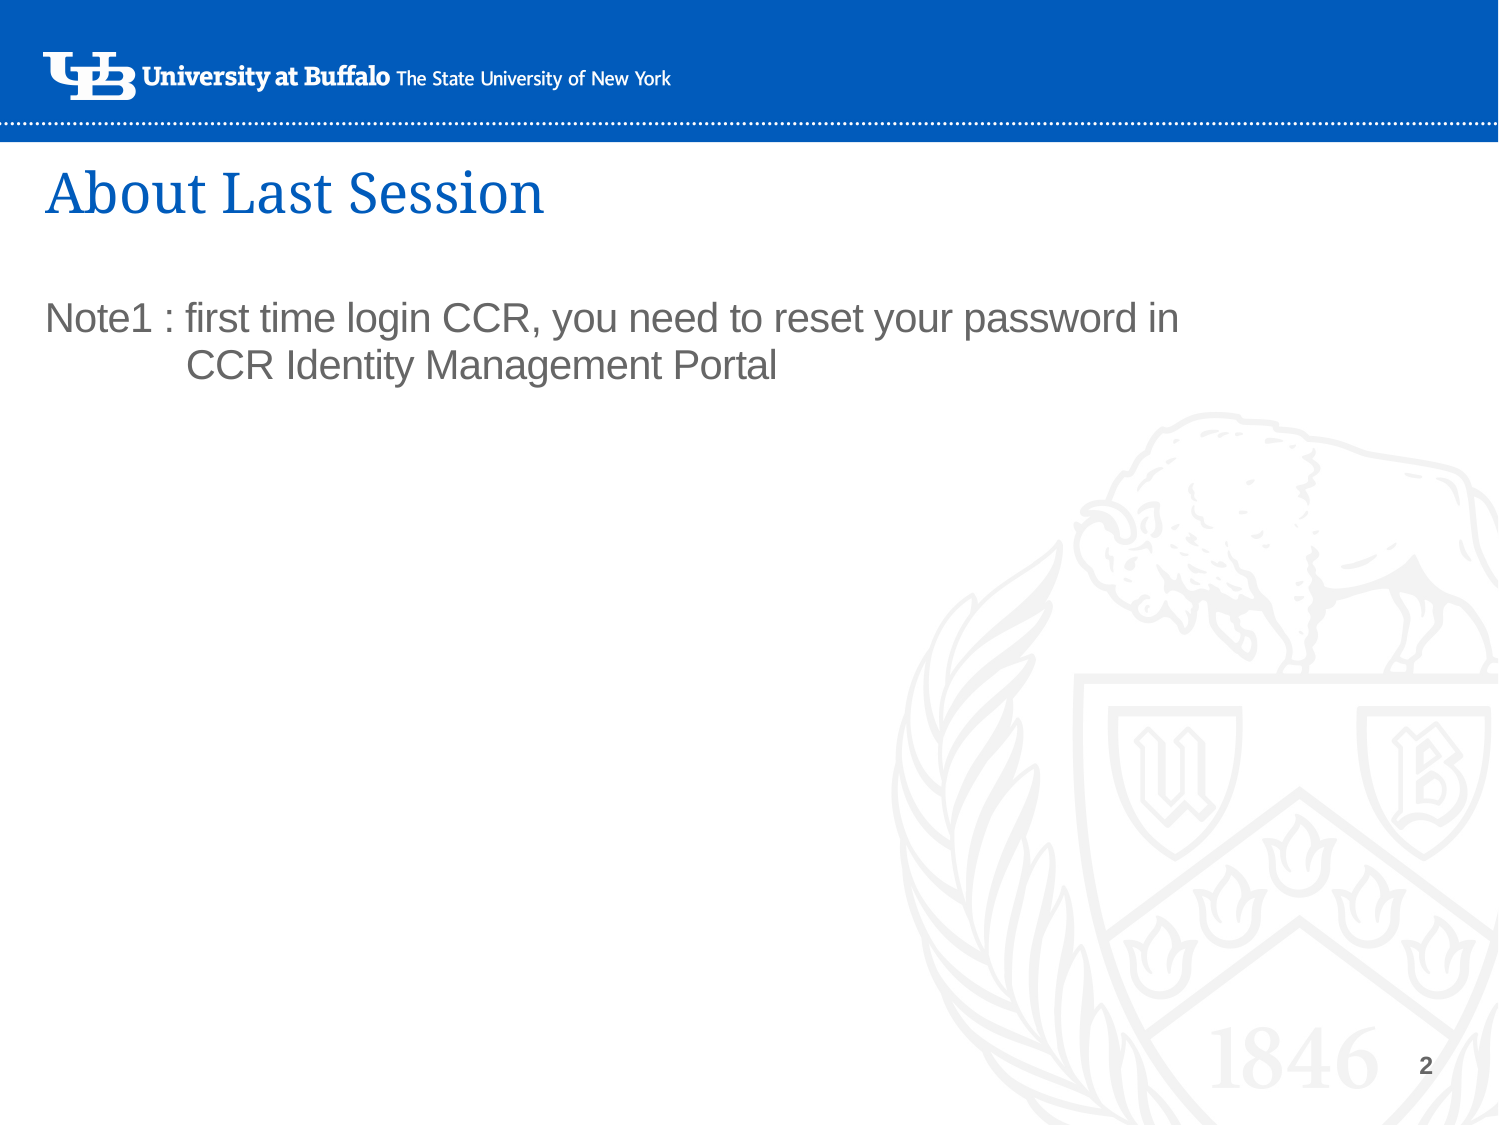

# About Last Session
Note1 : first time login CCR, you need to reset your password in
 CCR Identity Management Portal